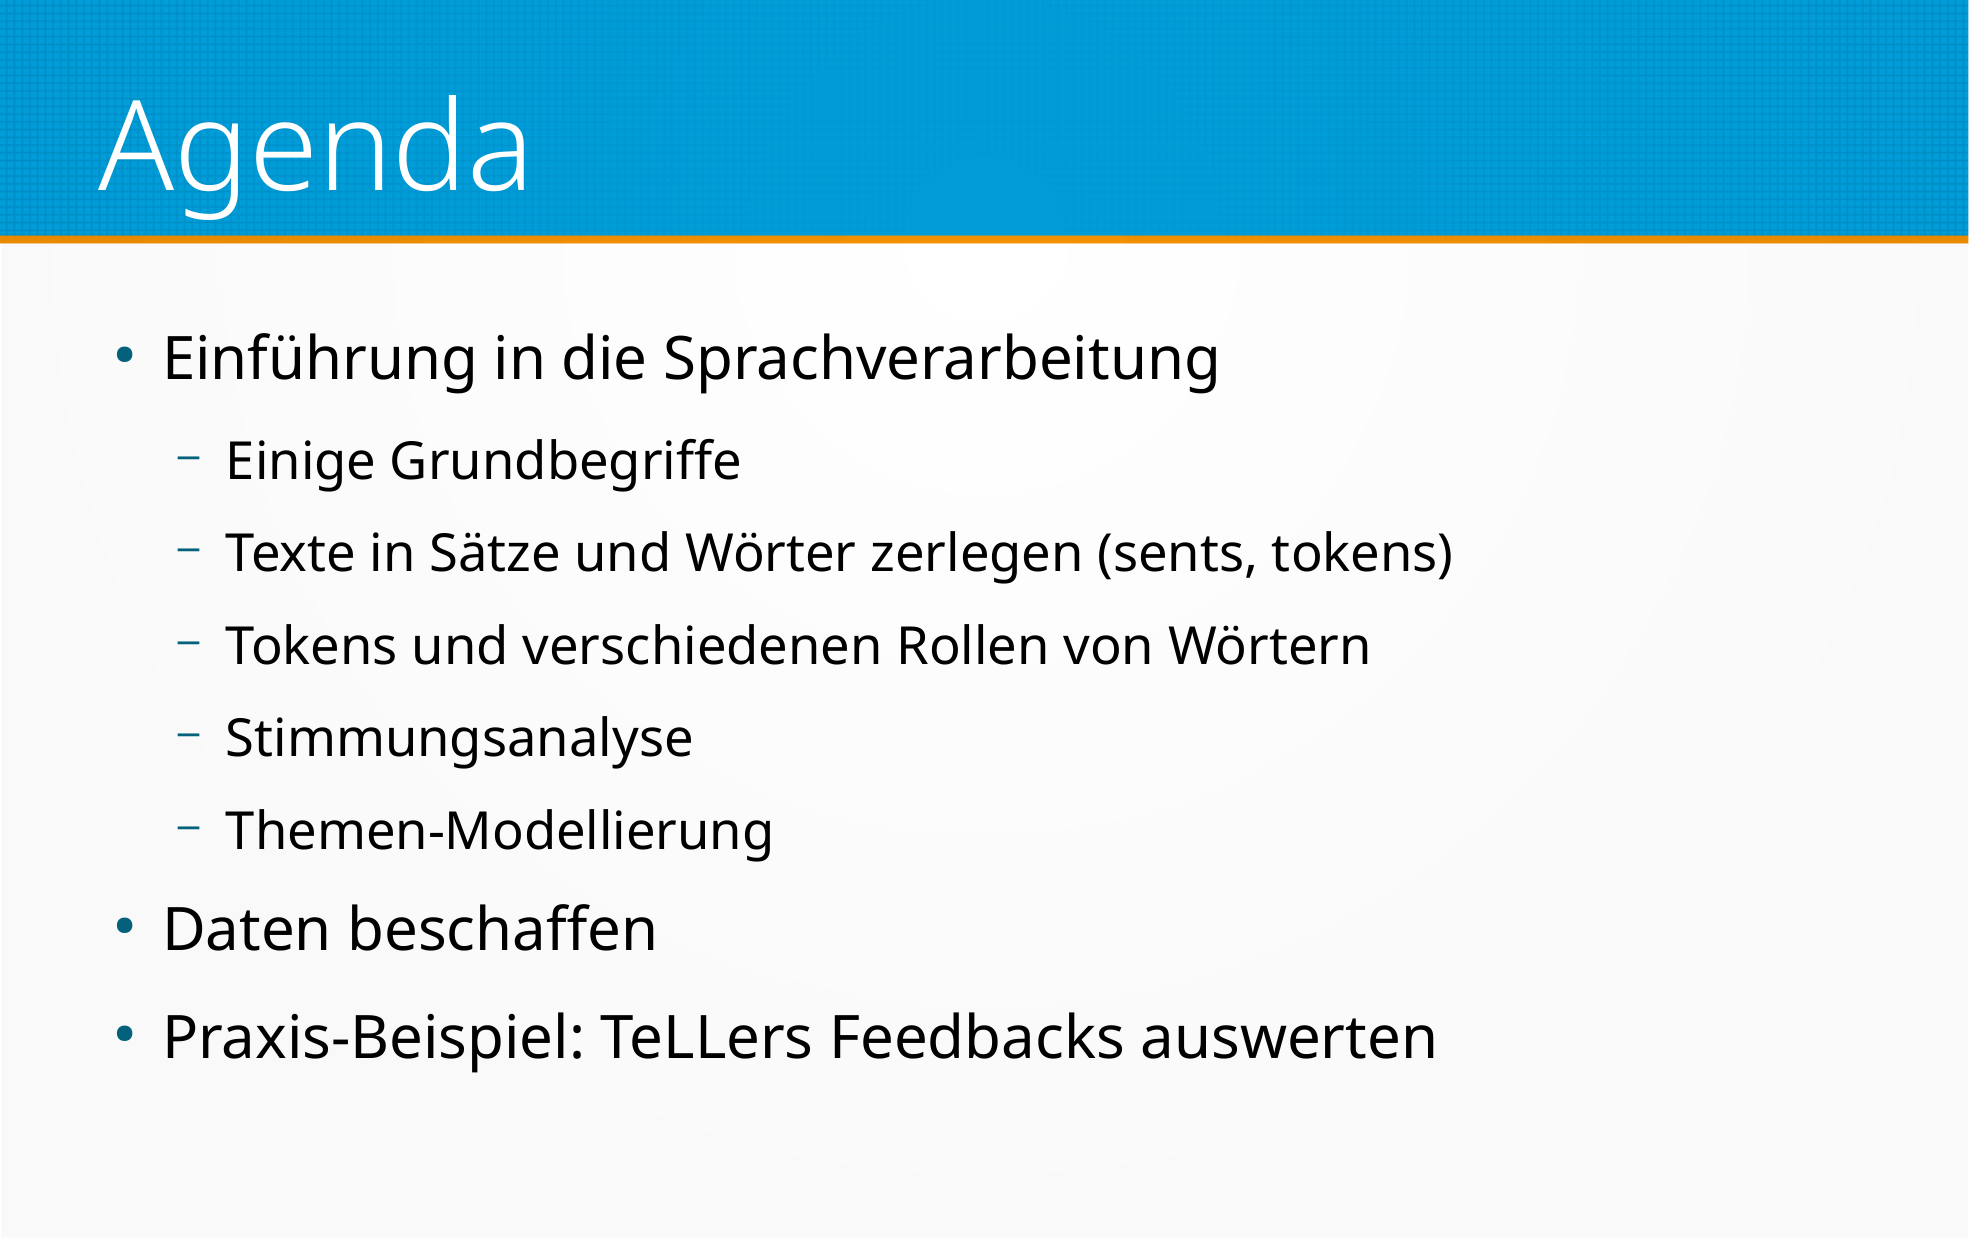

# Agenda
Einführung in die Sprachverarbeitung
Einige Grundbegriffe
Texte in Sätze und Wörter zerlegen (sents, tokens)
Tokens und verschiedenen Rollen von Wörtern
Stimmungsanalyse
Themen-Modellierung
Daten beschaffen
Praxis-Beispiel: TeLLers Feedbacks auswerten